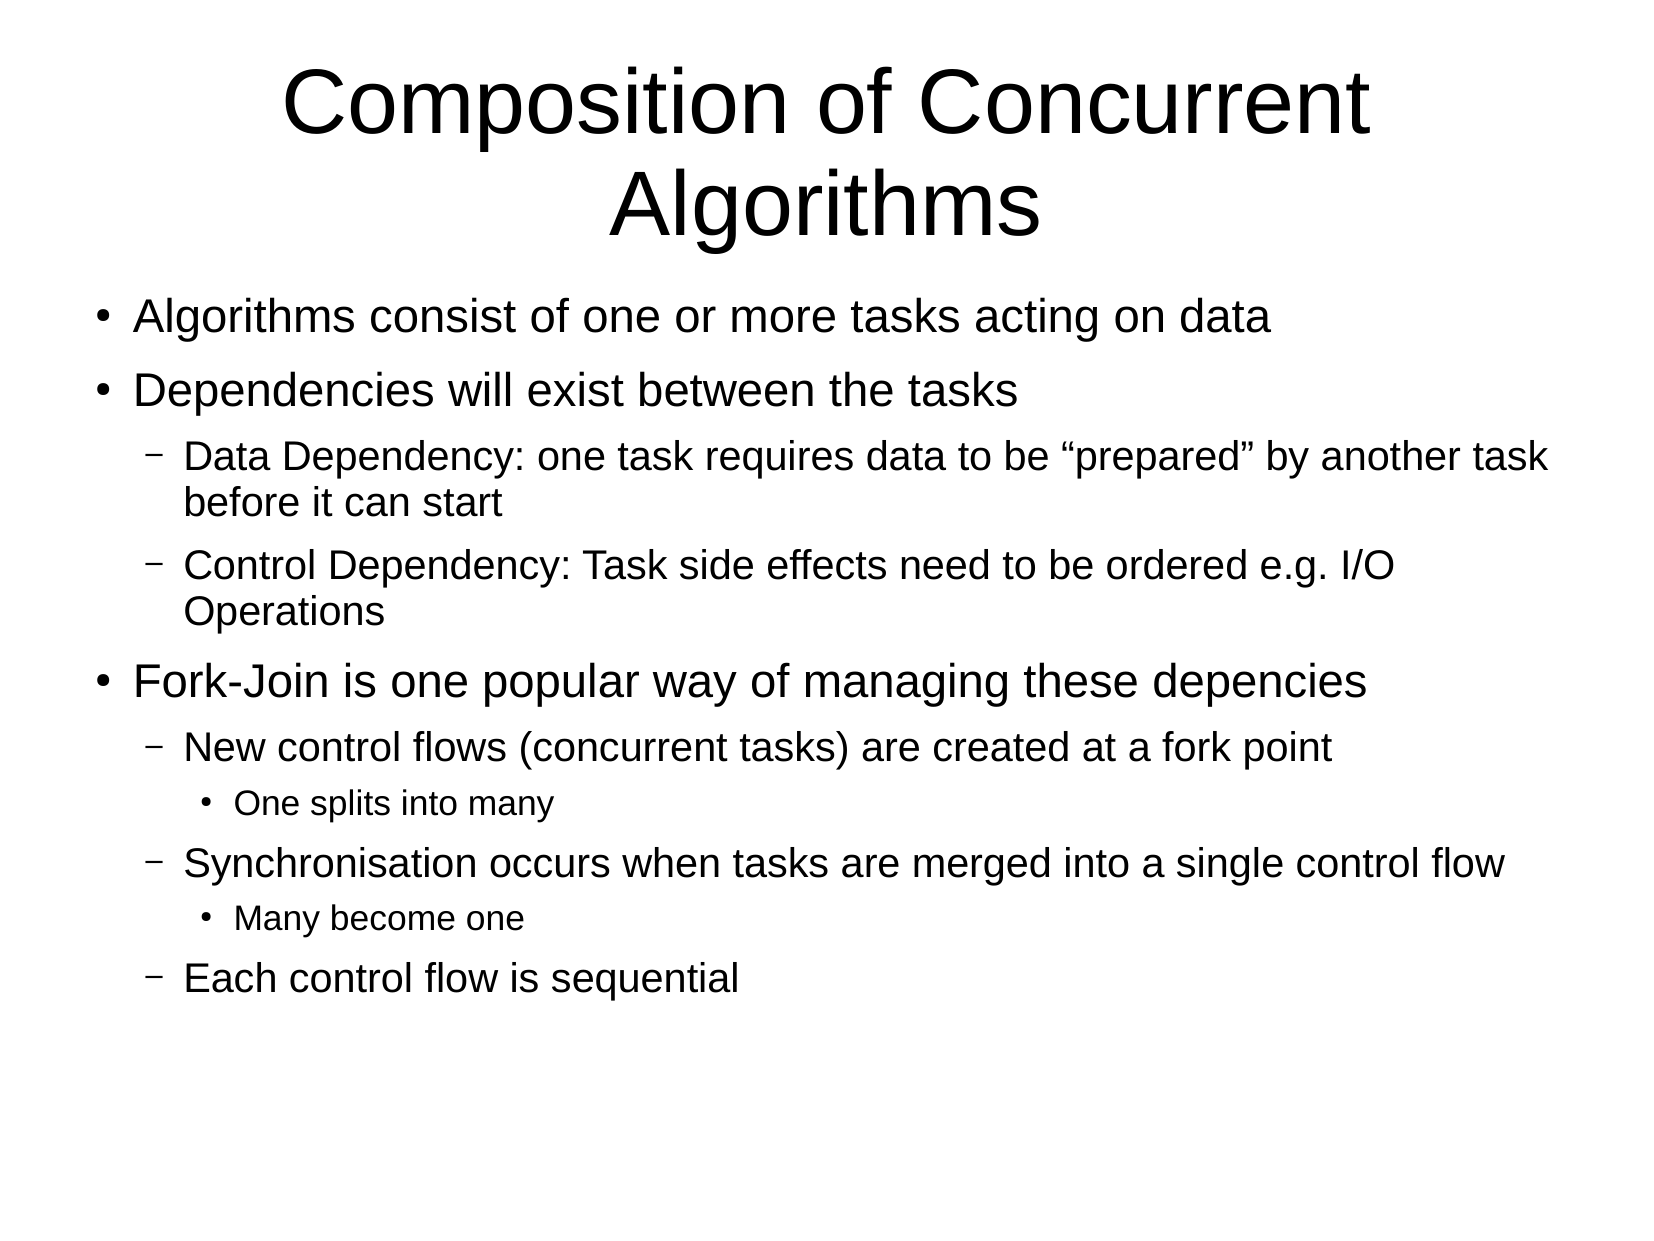

# Composition of Concurrent Algorithms
Algorithms consist of one or more tasks acting on data
Dependencies will exist between the tasks
Data Dependency: one task requires data to be “prepared” by another task before it can start
Control Dependency: Task side effects need to be ordered e.g. I/O Operations
Fork-Join is one popular way of managing these depencies
New control flows (concurrent tasks) are created at a fork point
One splits into many
Synchronisation occurs when tasks are merged into a single control flow
Many become one
Each control flow is sequential